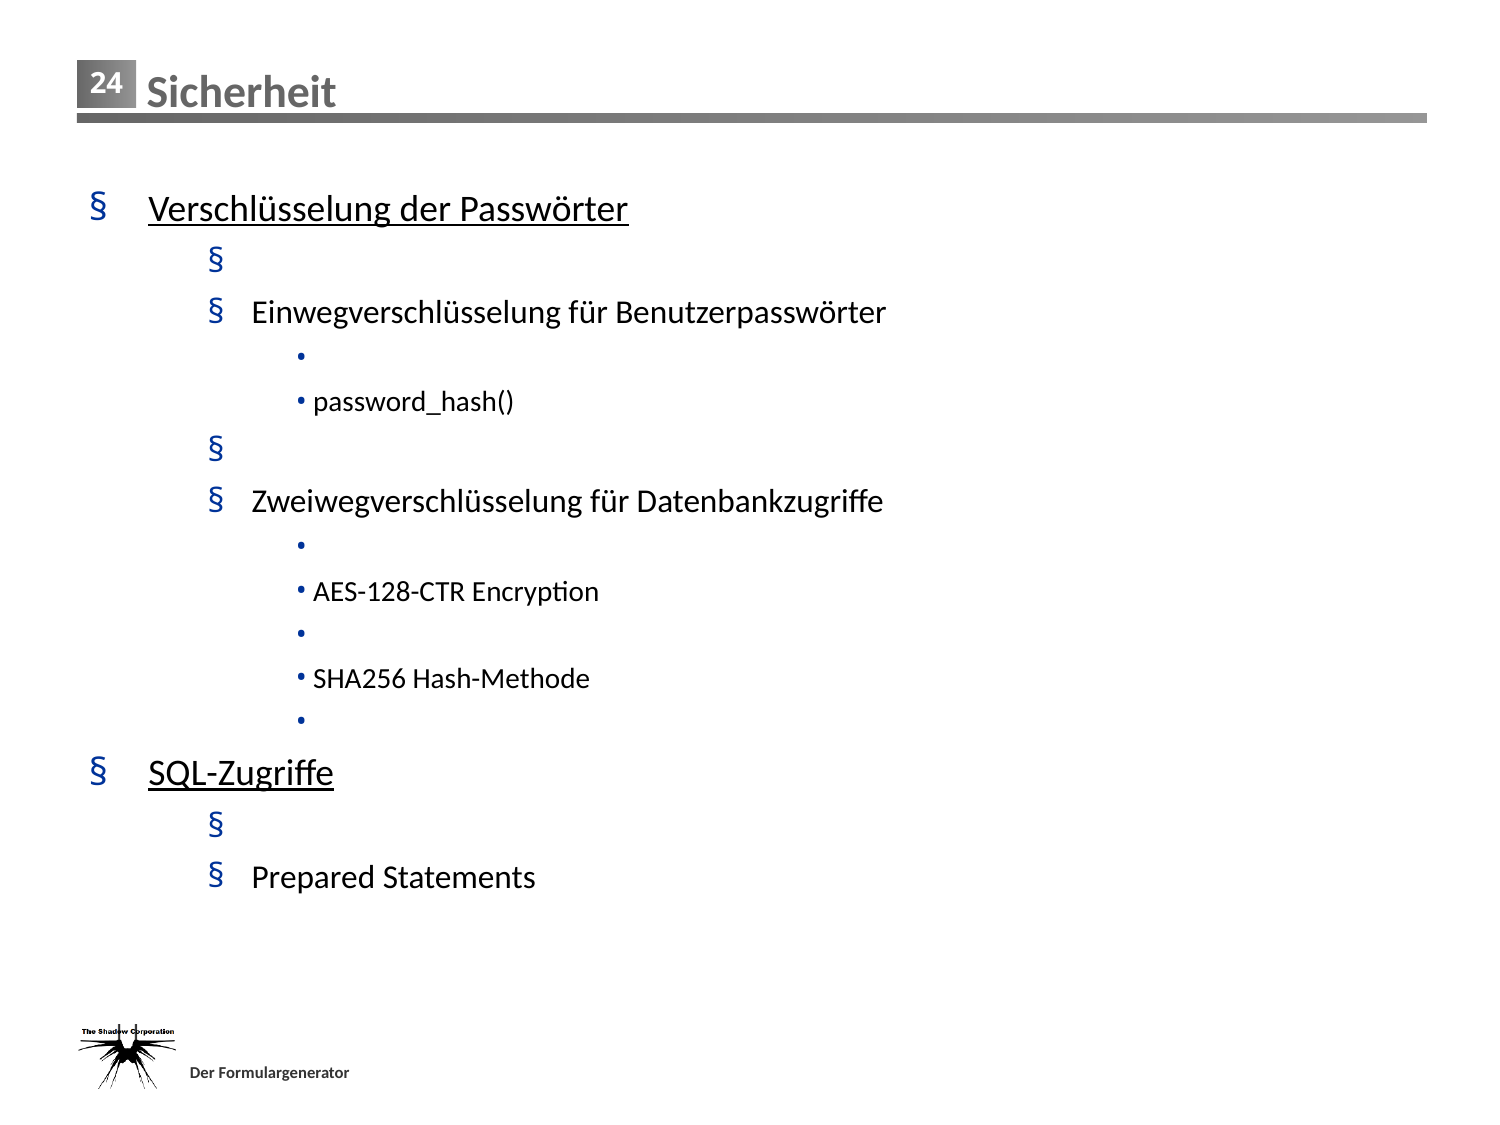

# Sicherheit
	Verschlüsselung der Passwörter
	Einwegverschlüsselung für Benutzerpasswörter
 password_hash()
 	Zweiwegverschlüsselung für Datenbankzugriffe
 AES-128-CTR Encryption
 SHA256 Hash-Methode
	SQL-Zugriffe
	Prepared Statements